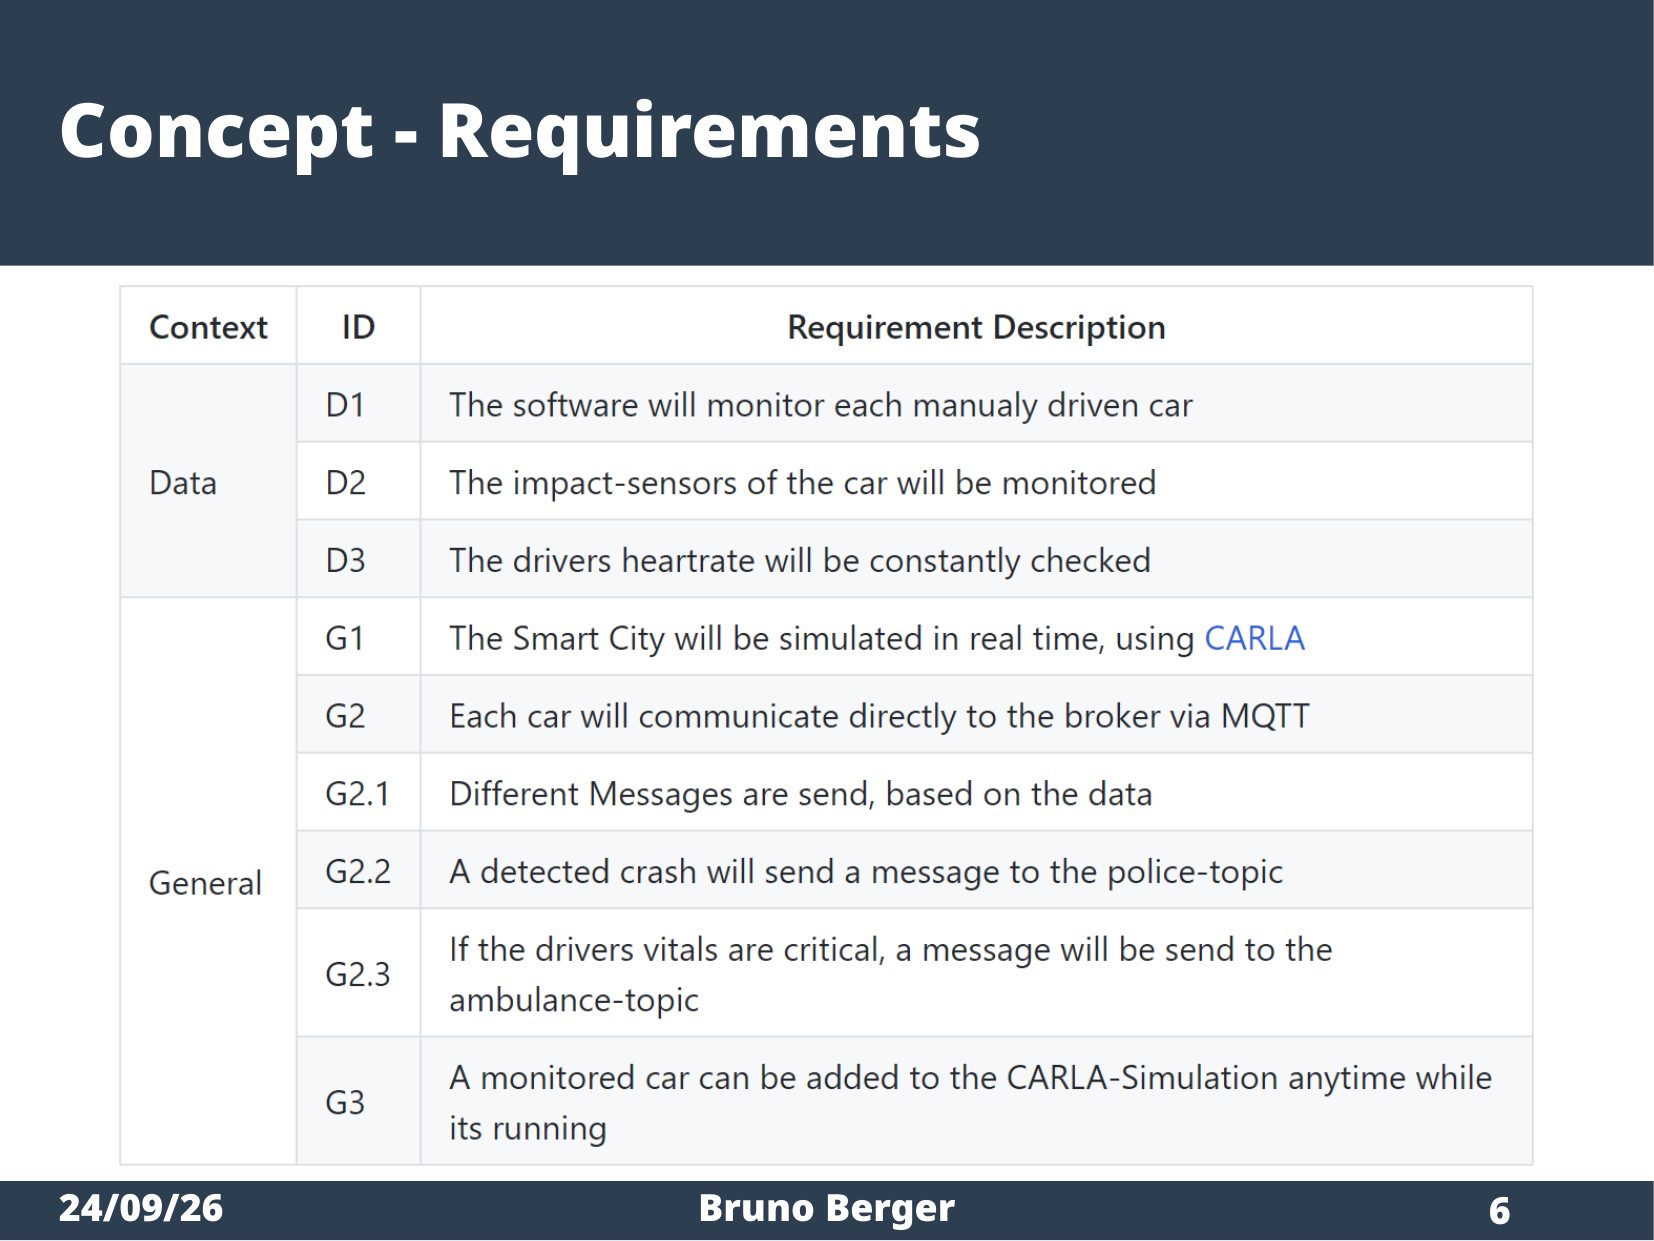

# Concept - Requirements
Bruno Berger
6